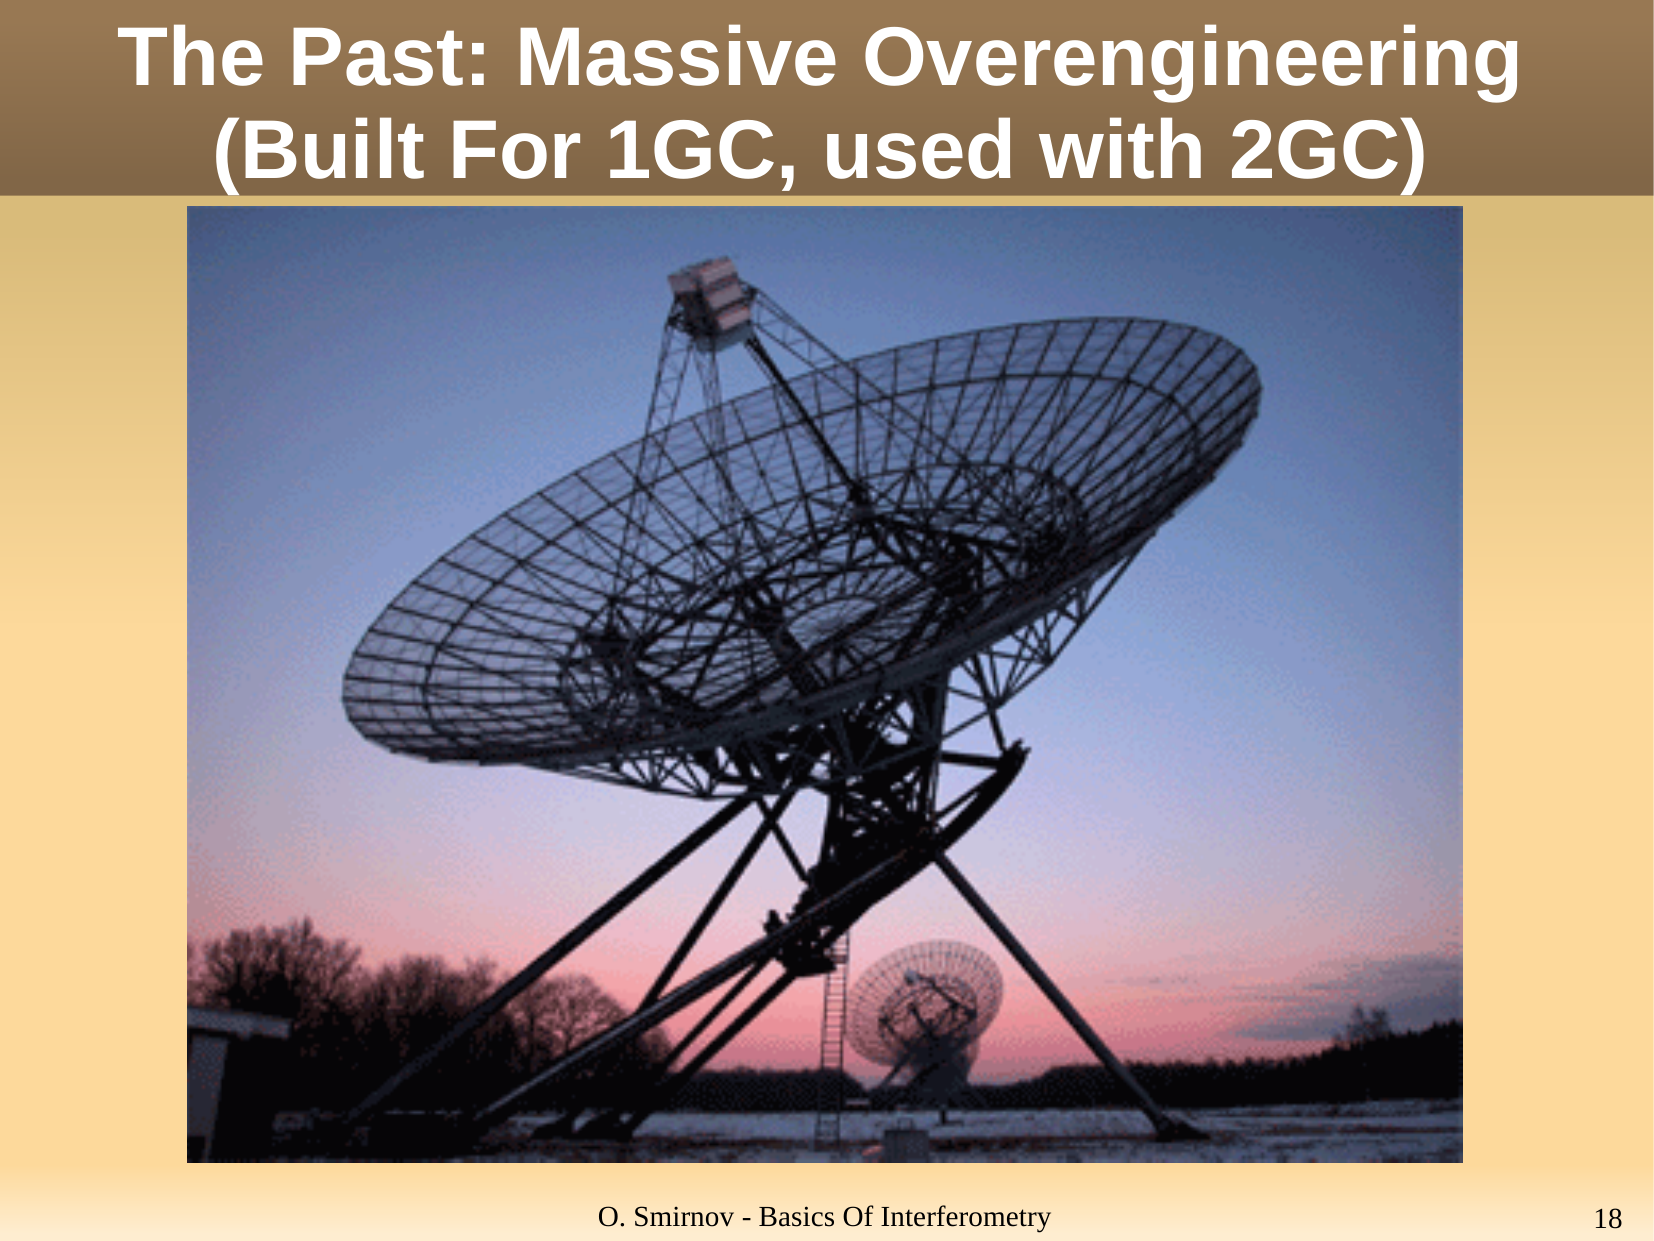

# The Past: Massive Overengineering (Built For 1GC, used with 2GC)
O. Smirnov - Basics Of Interferometry
18